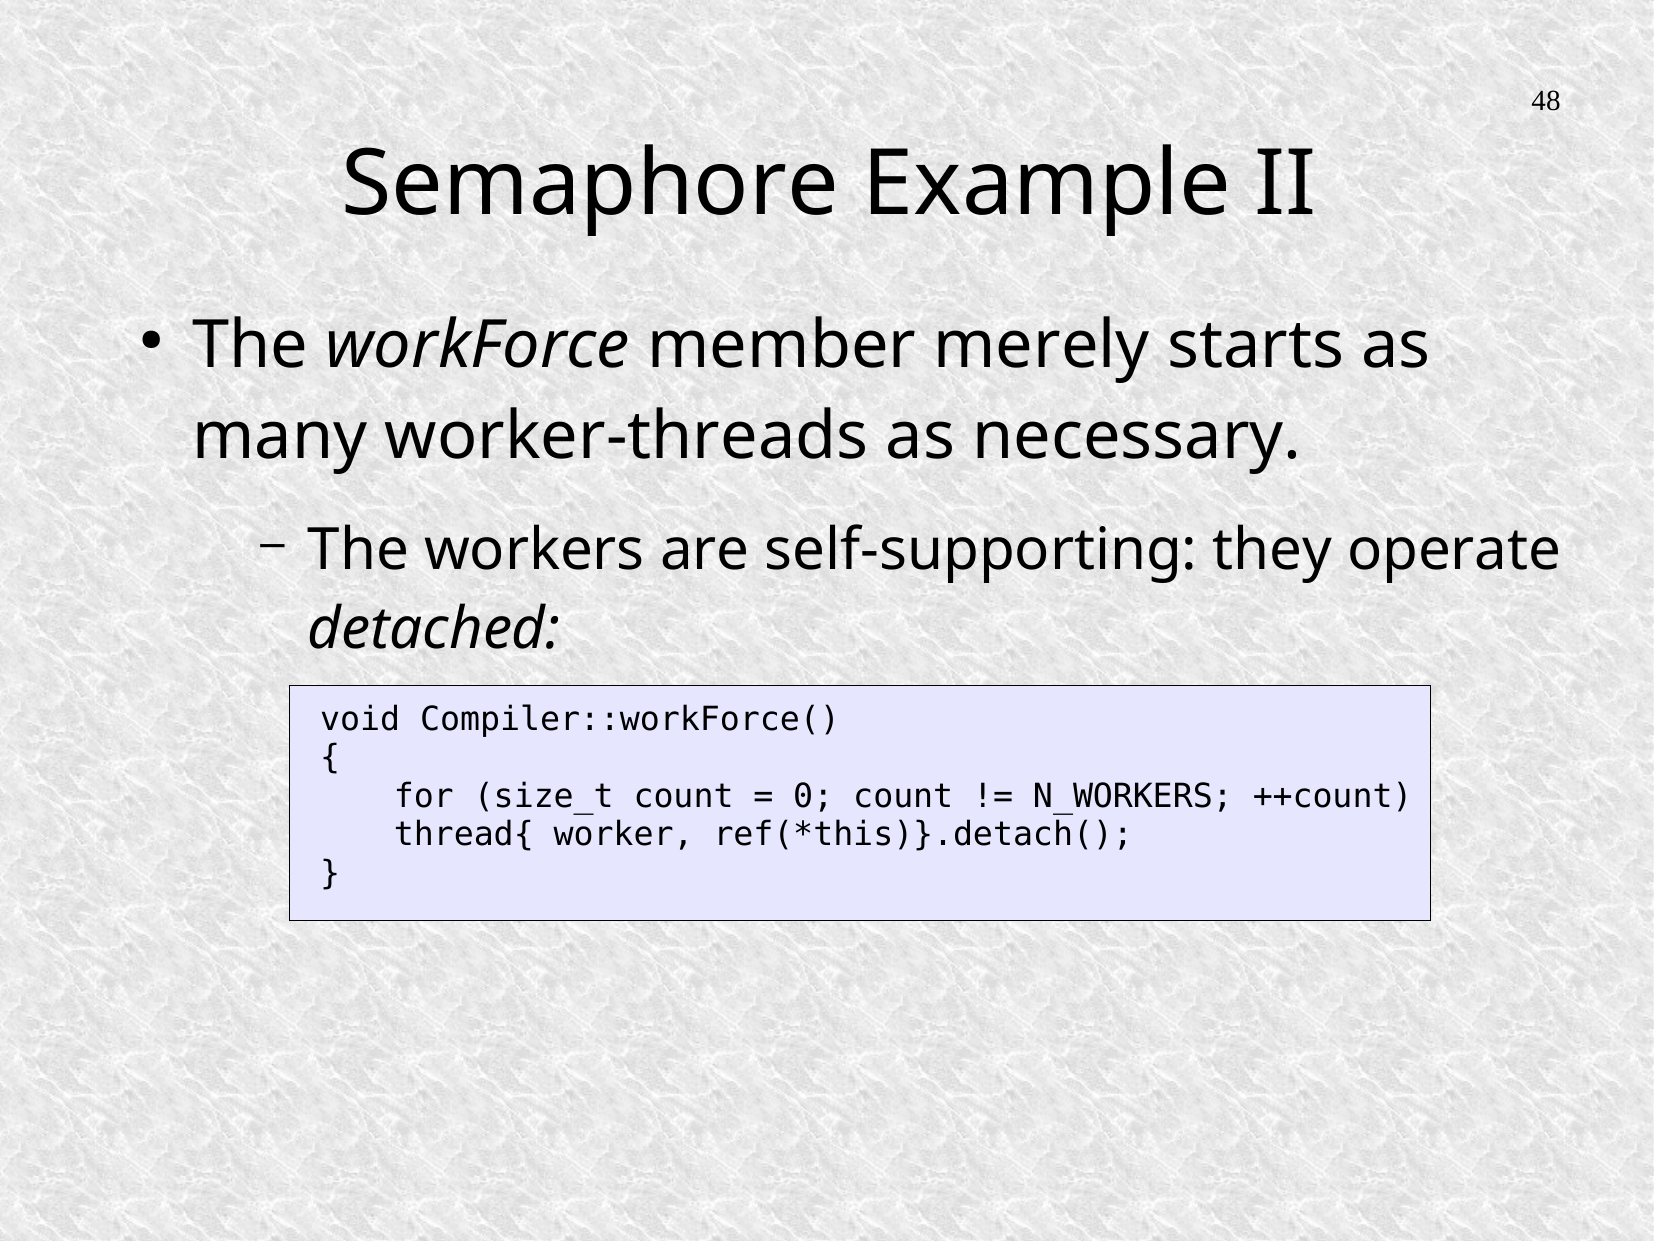

# Semaphore Example II
48
The workForce member merely starts as many worker-threads as necessary.
The workers are self-supporting: they operate detached:
void Compiler::workForce()
{
 	for (size_t count = 0; count != N_WORKERS; ++count)
	thread{ worker, ref(*this)}.detach();
}